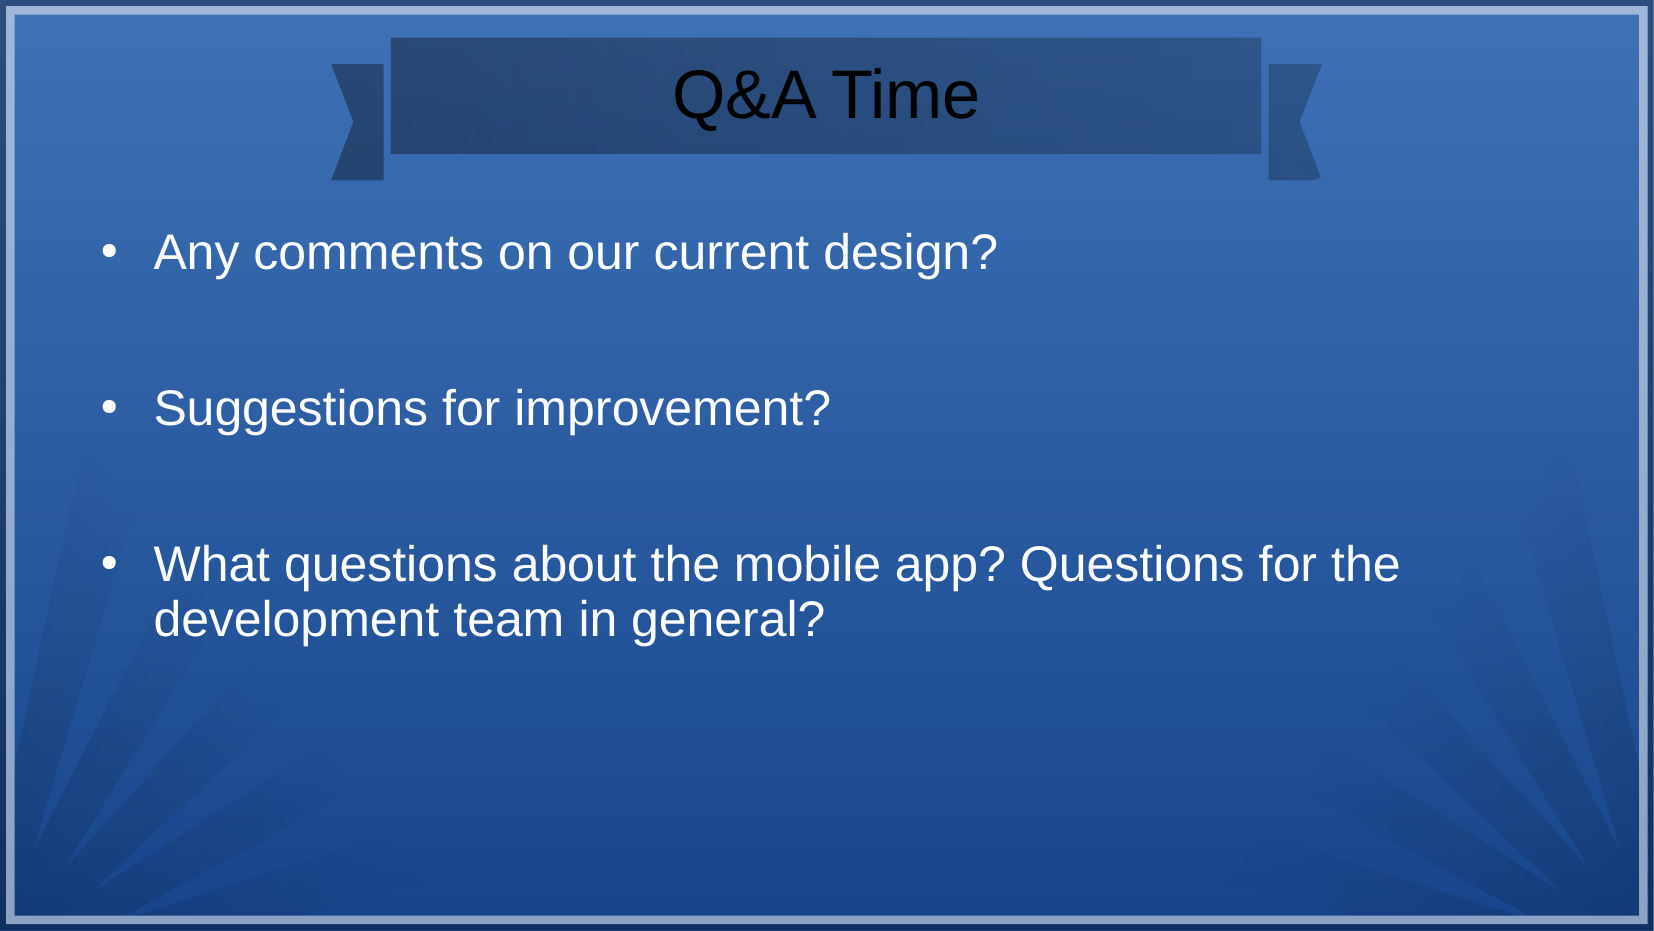

# Q&A Time
Any comments on our current design?
Suggestions for improvement?
What questions about the mobile app? Questions for the development team in general?